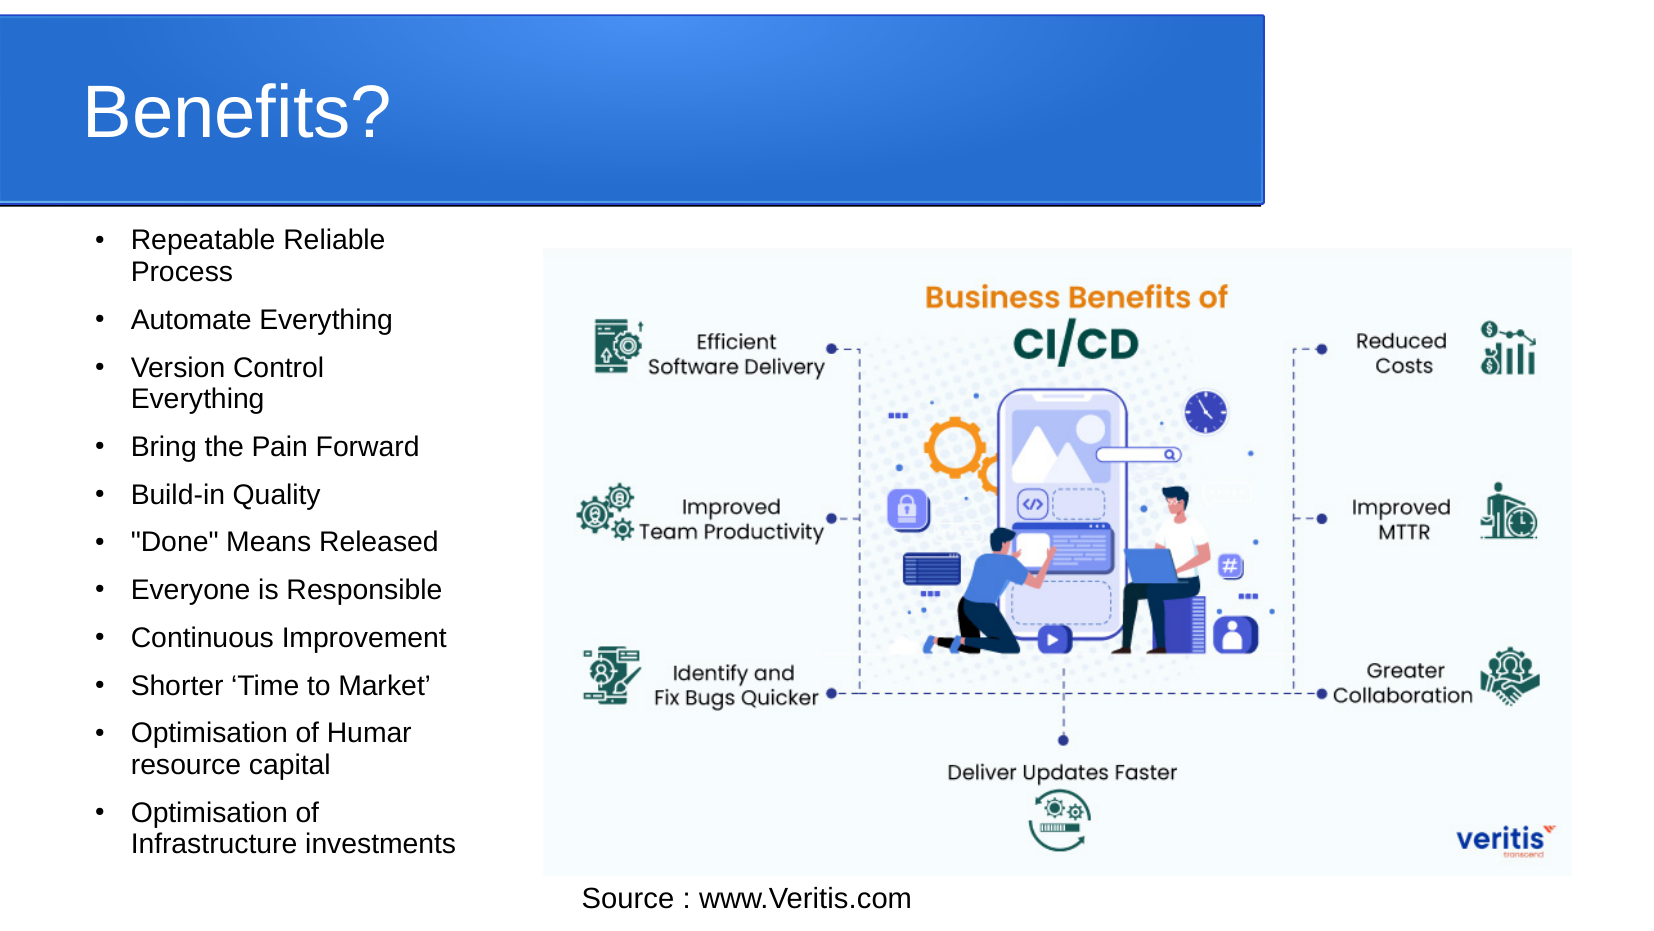

# Benefits?
Repeatable Reliable Process
Automate Everything
Version Control Everything
Bring the Pain Forward
Build-in Quality
"Done" Means Released
Everyone is Responsible
Continuous Improvement
Shorter ‘Time to Market’
Optimisation of Humar resource capital
Optimisation of Infrastructure investments
Source : www.Veritis.com